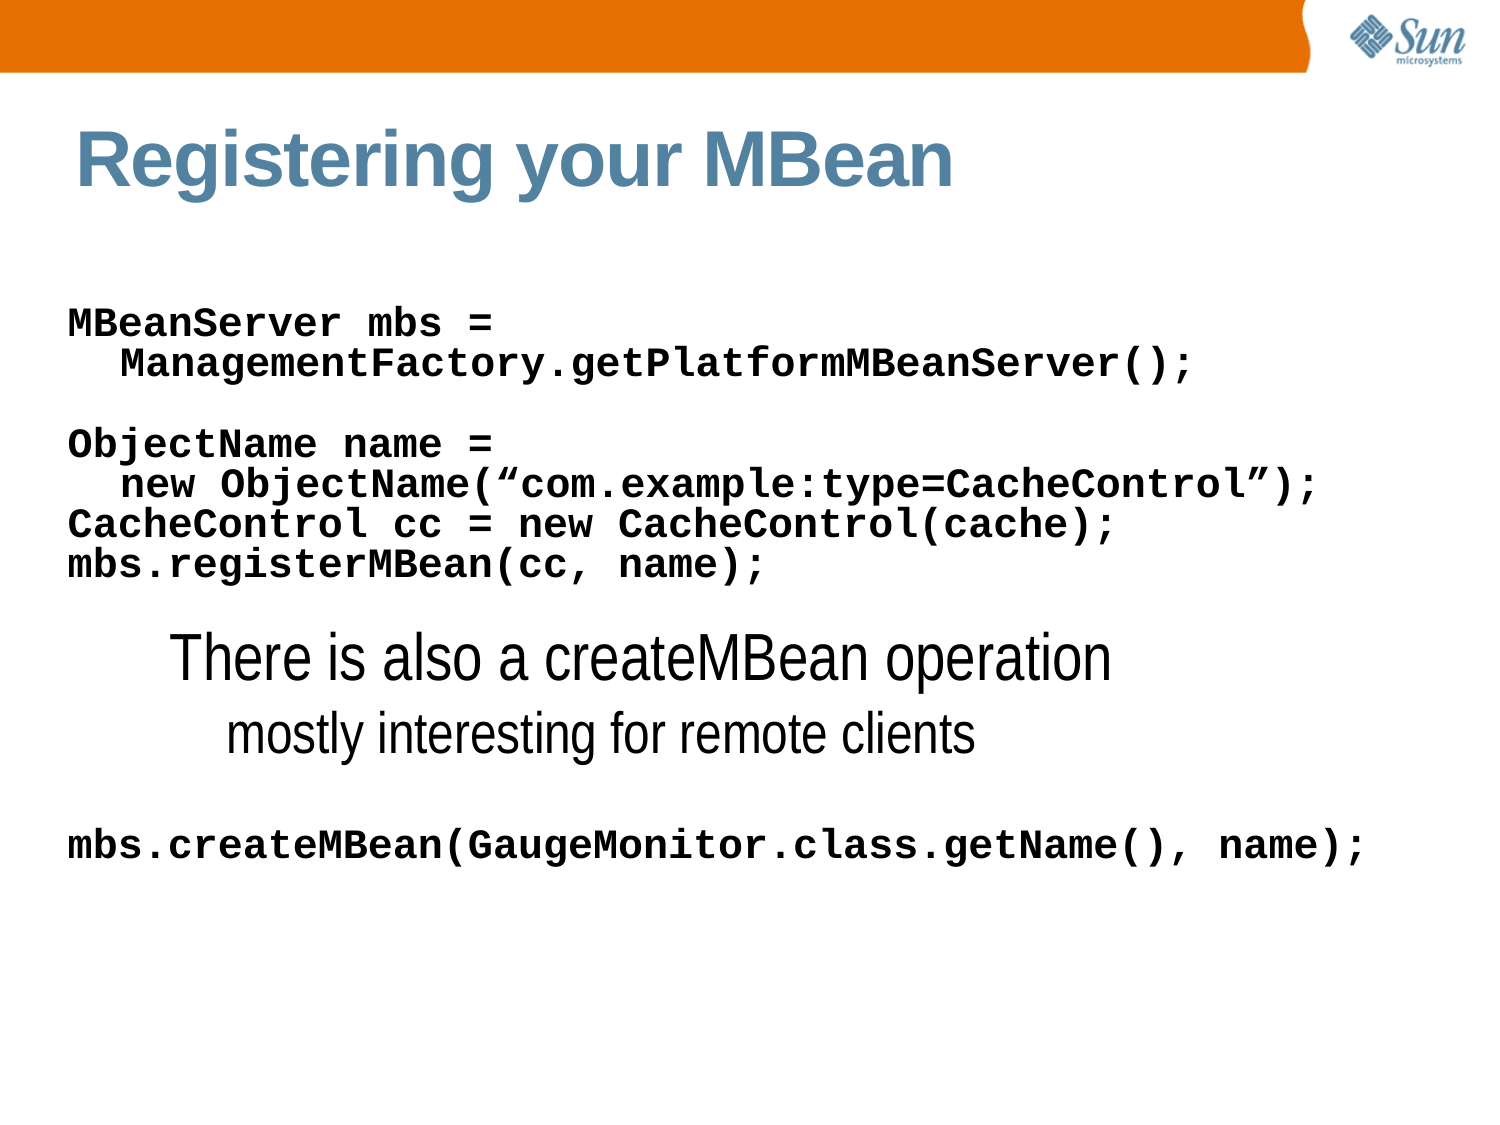

# Registering your MBean
MBeanServer mbs = ManagementFactory.getPlatformMBeanServer();
ObjectName name =
new ObjectName(“com.example:type=CacheControl”);
CacheControl cc = new CacheControl(cache);
mbs.registerMBean(cc, name);
mbs.createMBean(GaugeMonitor.class.getName(), name);
There is also a createMBean operation
mostly interesting for remote clients